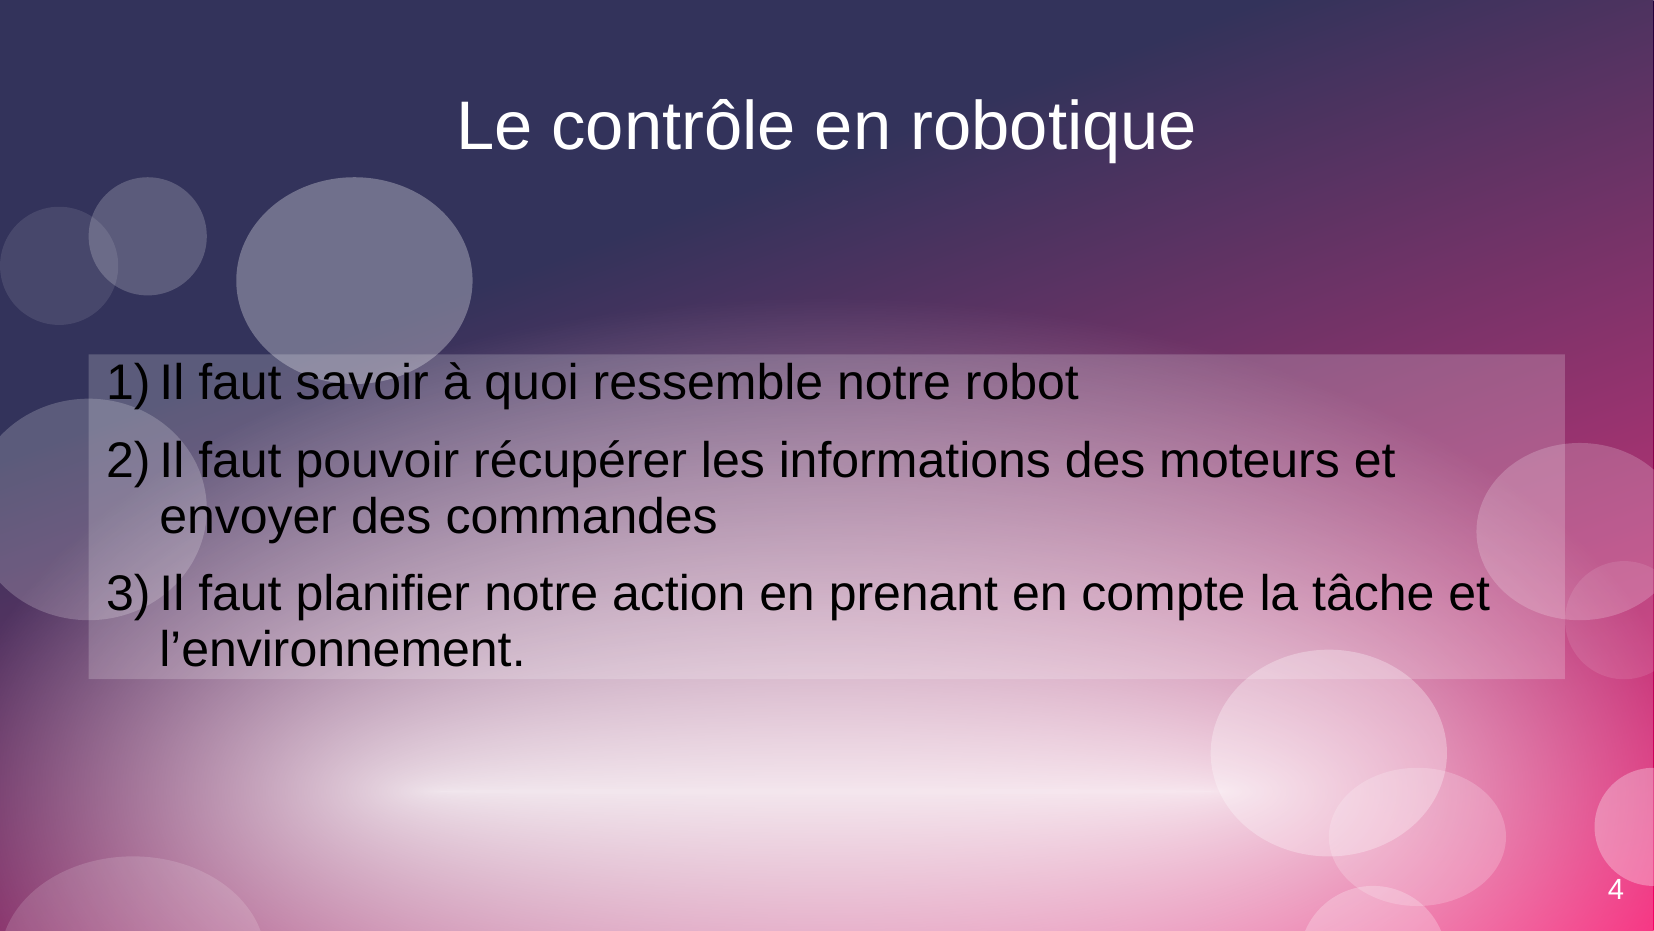

# Le contrôle en robotique
Il faut savoir à quoi ressemble notre robot
Il faut pouvoir récupérer les informations des moteurs et envoyer des commandes
Il faut planifier notre action en prenant en compte la tâche et l’environnement.